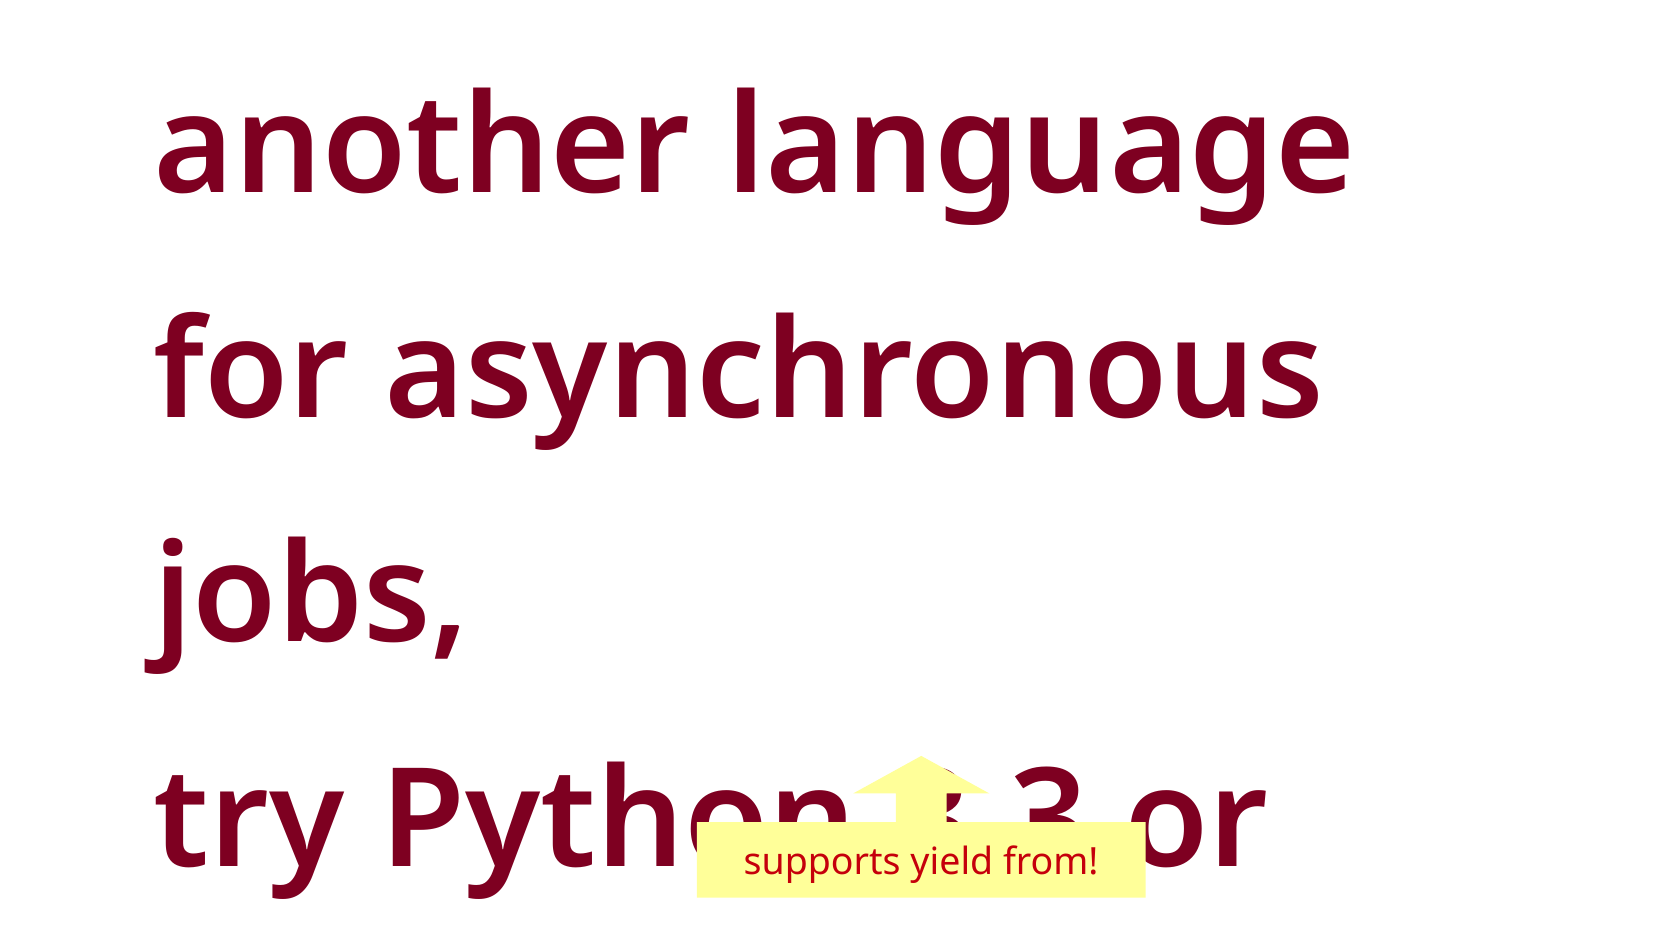

# Before considering another language for asynchronous jobs, try Python 3.3 or later!
supports yield from!